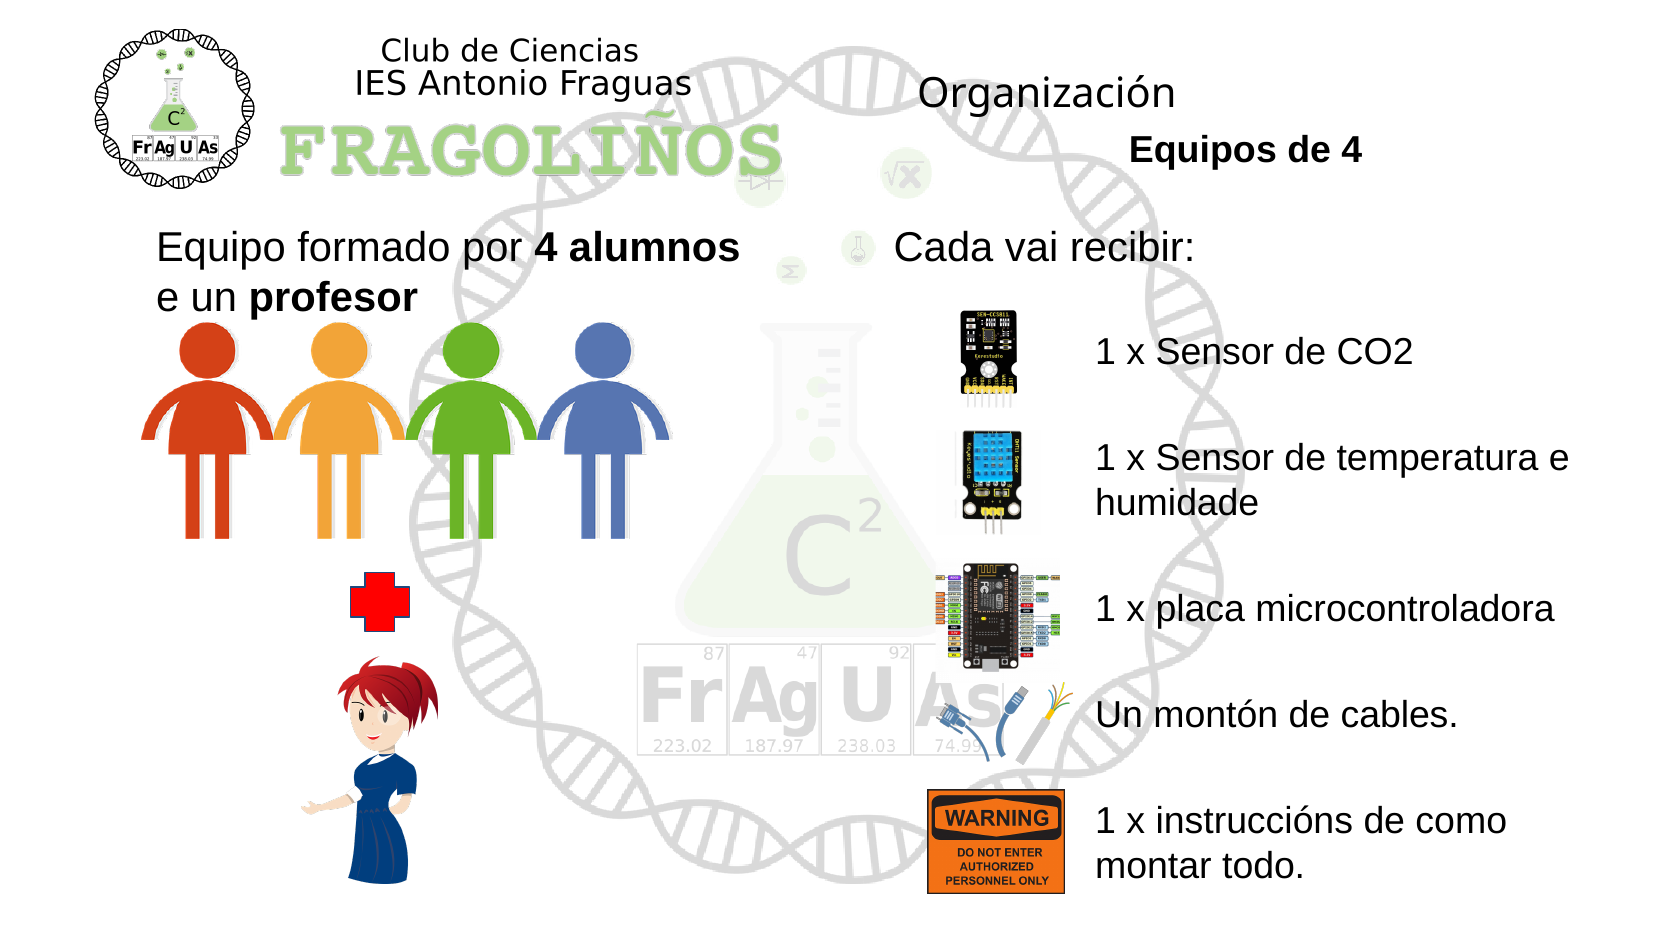

Organización
Equipos de 4
Equipo formado por 4 alumnos e un profesor
Cada vai recibir:
1 x Sensor de CO2
1 x Sensor de temperatura e humidade
1 x placa microcontroladora
Un montón de cables.
1 x instruccións de como montar todo.